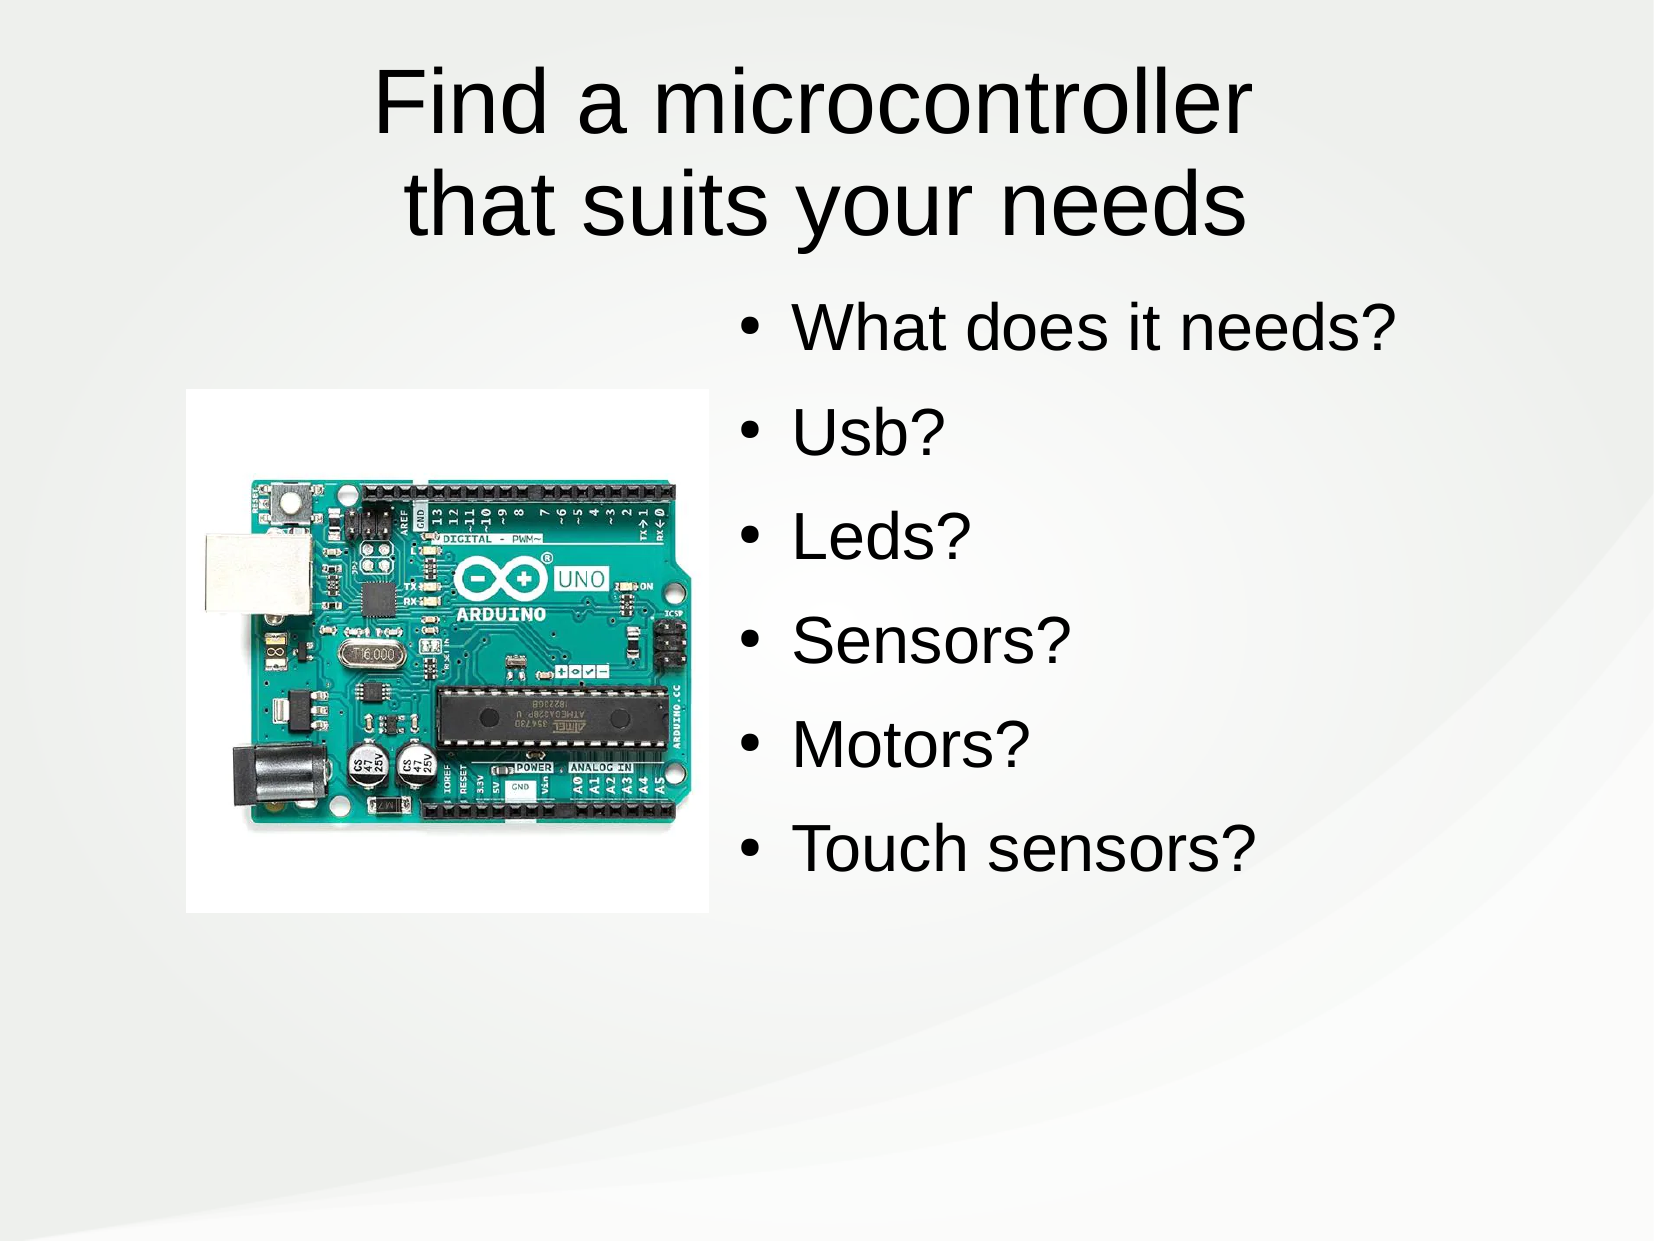

Find a microcontroller
that suits your needs
# What does it needs?
Usb?
Leds?
Sensors?
Motors?
Touch sensors?